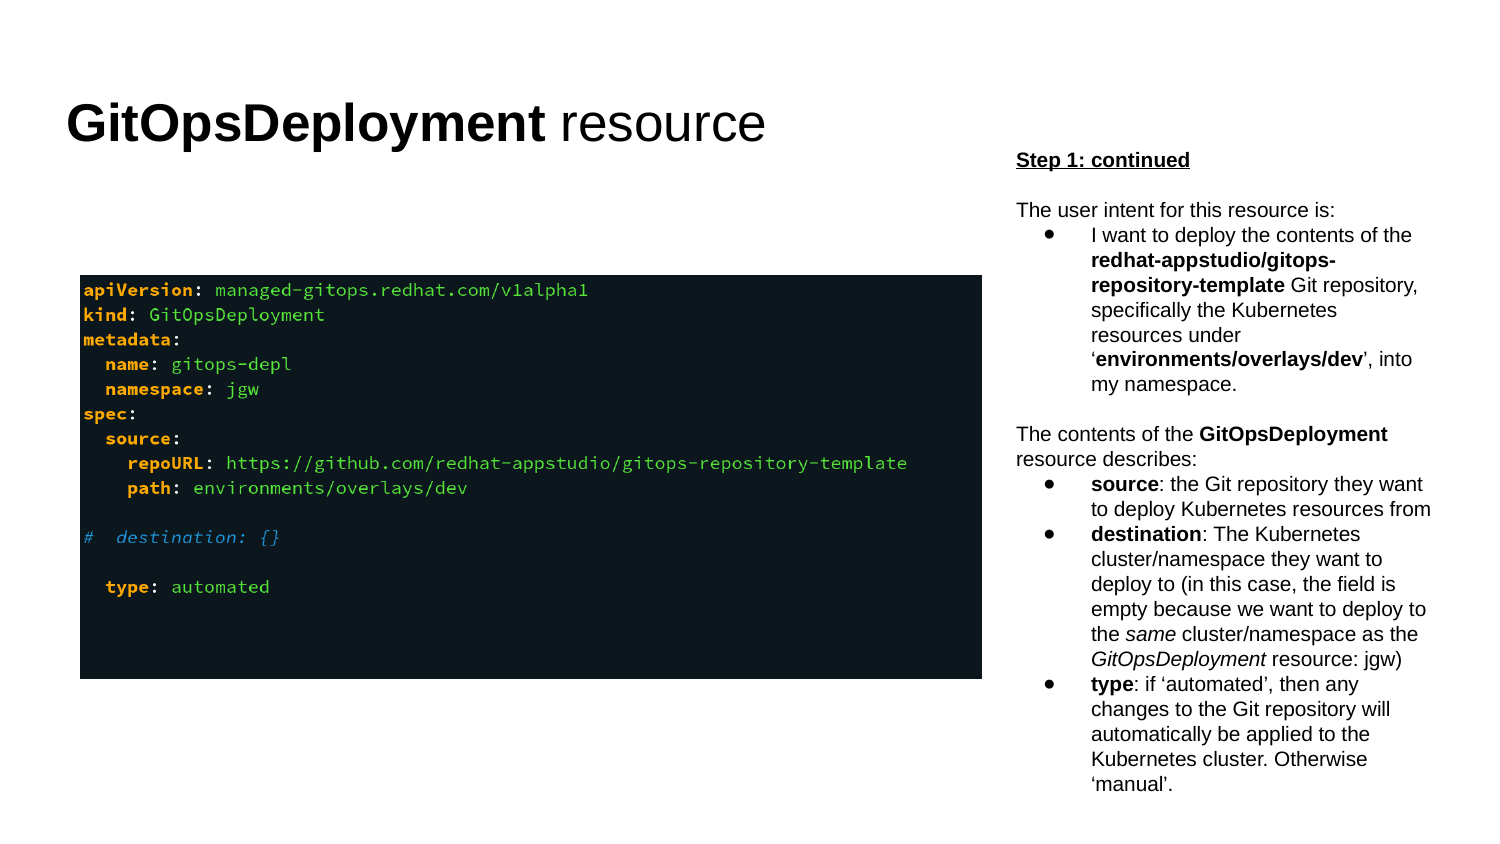

# GitOpsDeployment resource
Step 1: continued
The user intent for this resource is:
I want to deploy the contents of the redhat-appstudio/gitops-repository-template Git repository, specifically the Kubernetes resources under ‘environments/overlays/dev’, into my namespace.
The contents of the GitOpsDeployment resource describes:
source: the Git repository they want to deploy Kubernetes resources from
destination: The Kubernetes cluster/namespace they want to deploy to (in this case, the field is empty because we want to deploy to the same cluster/namespace as the GitOpsDeployment resource: jgw)
type: if ‘automated’, then any changes to the Git repository will automatically be applied to the Kubernetes cluster. Otherwise ‘manual’.